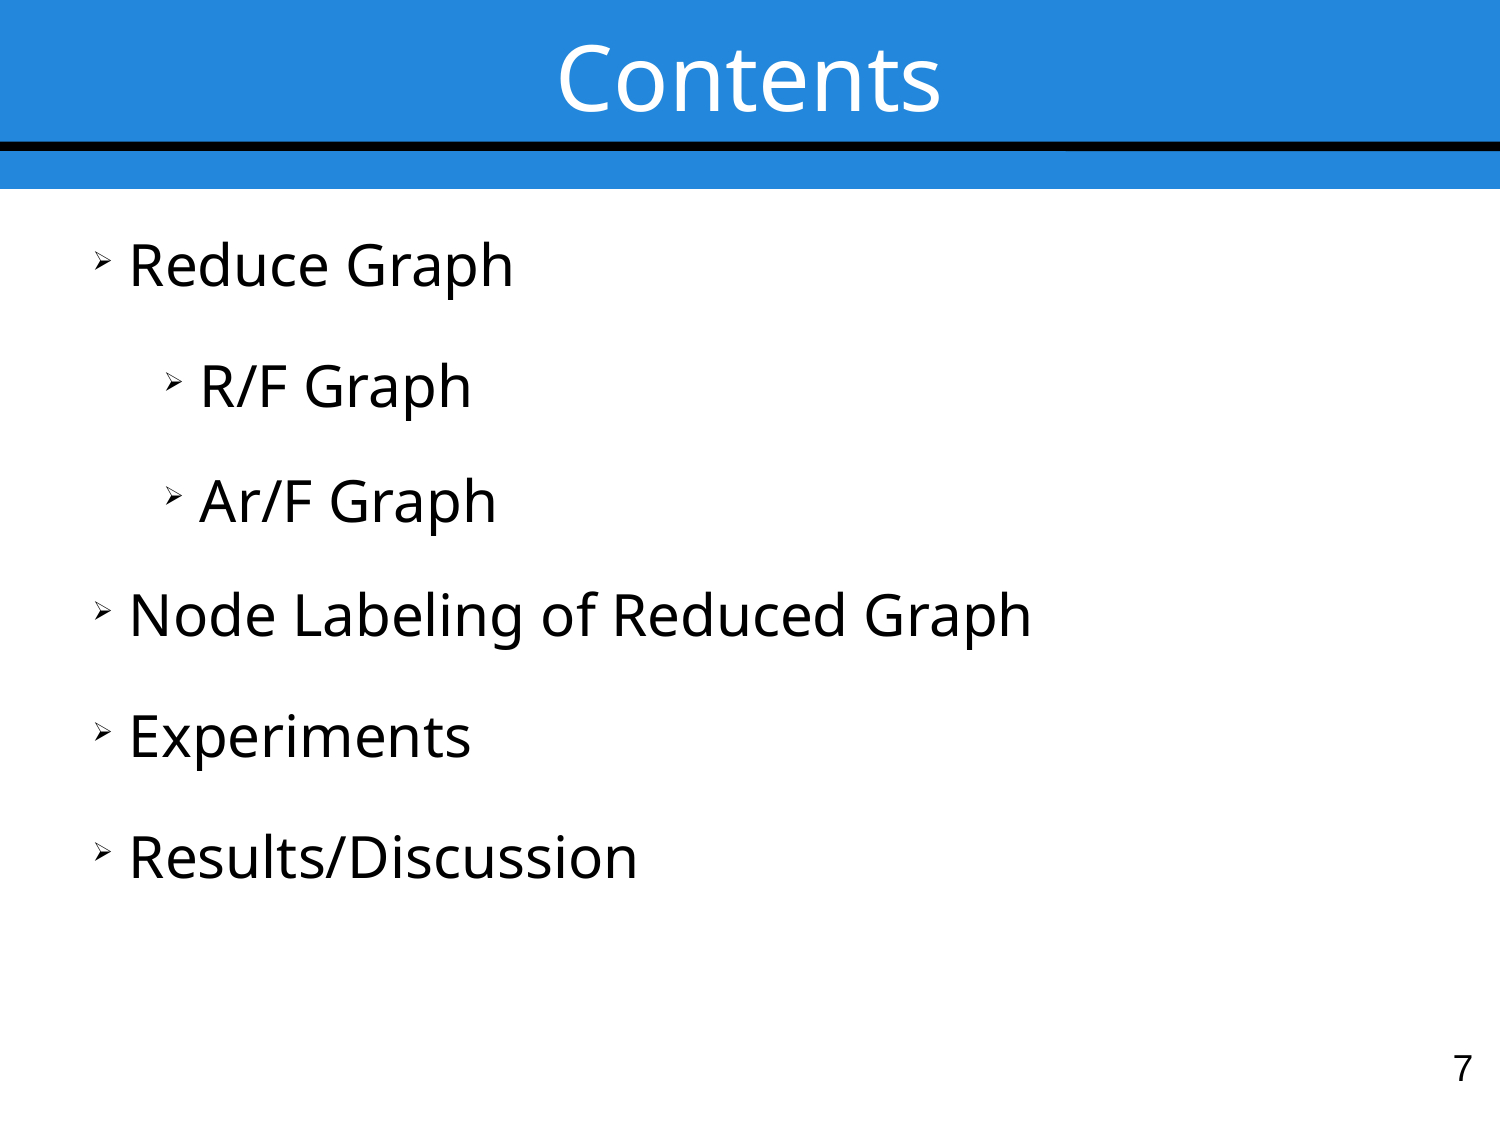

# Contents
 Reduce Graph
 R/F Graph
 Ar/F Graph
 Node Labeling of Reduced Graph
 Experiments
 Results/Discussion